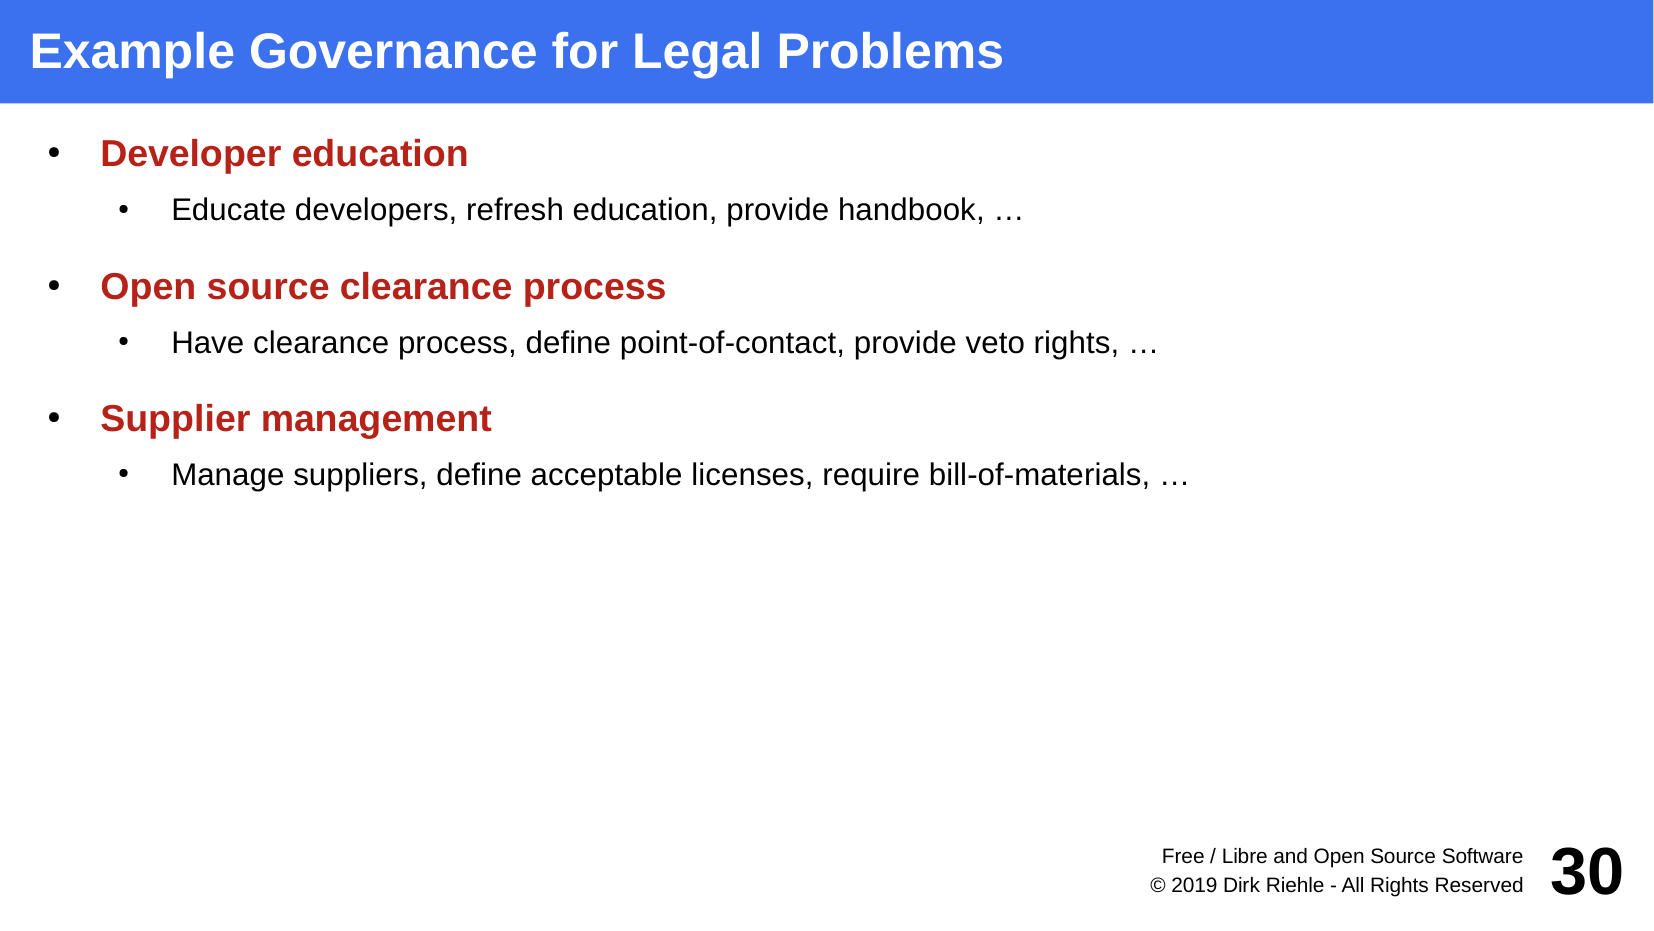

# Example Governance for Legal Problems
Developer education
Educate developers, refresh education, provide handbook, …
Open source clearance process
Have clearance process, define point-of-contact, provide veto rights, …
Supplier management
Manage suppliers, define acceptable licenses, require bill-of-materials, …
Free / Libre and Open Source Software
30
© 2019 Dirk Riehle - All Rights Reserved